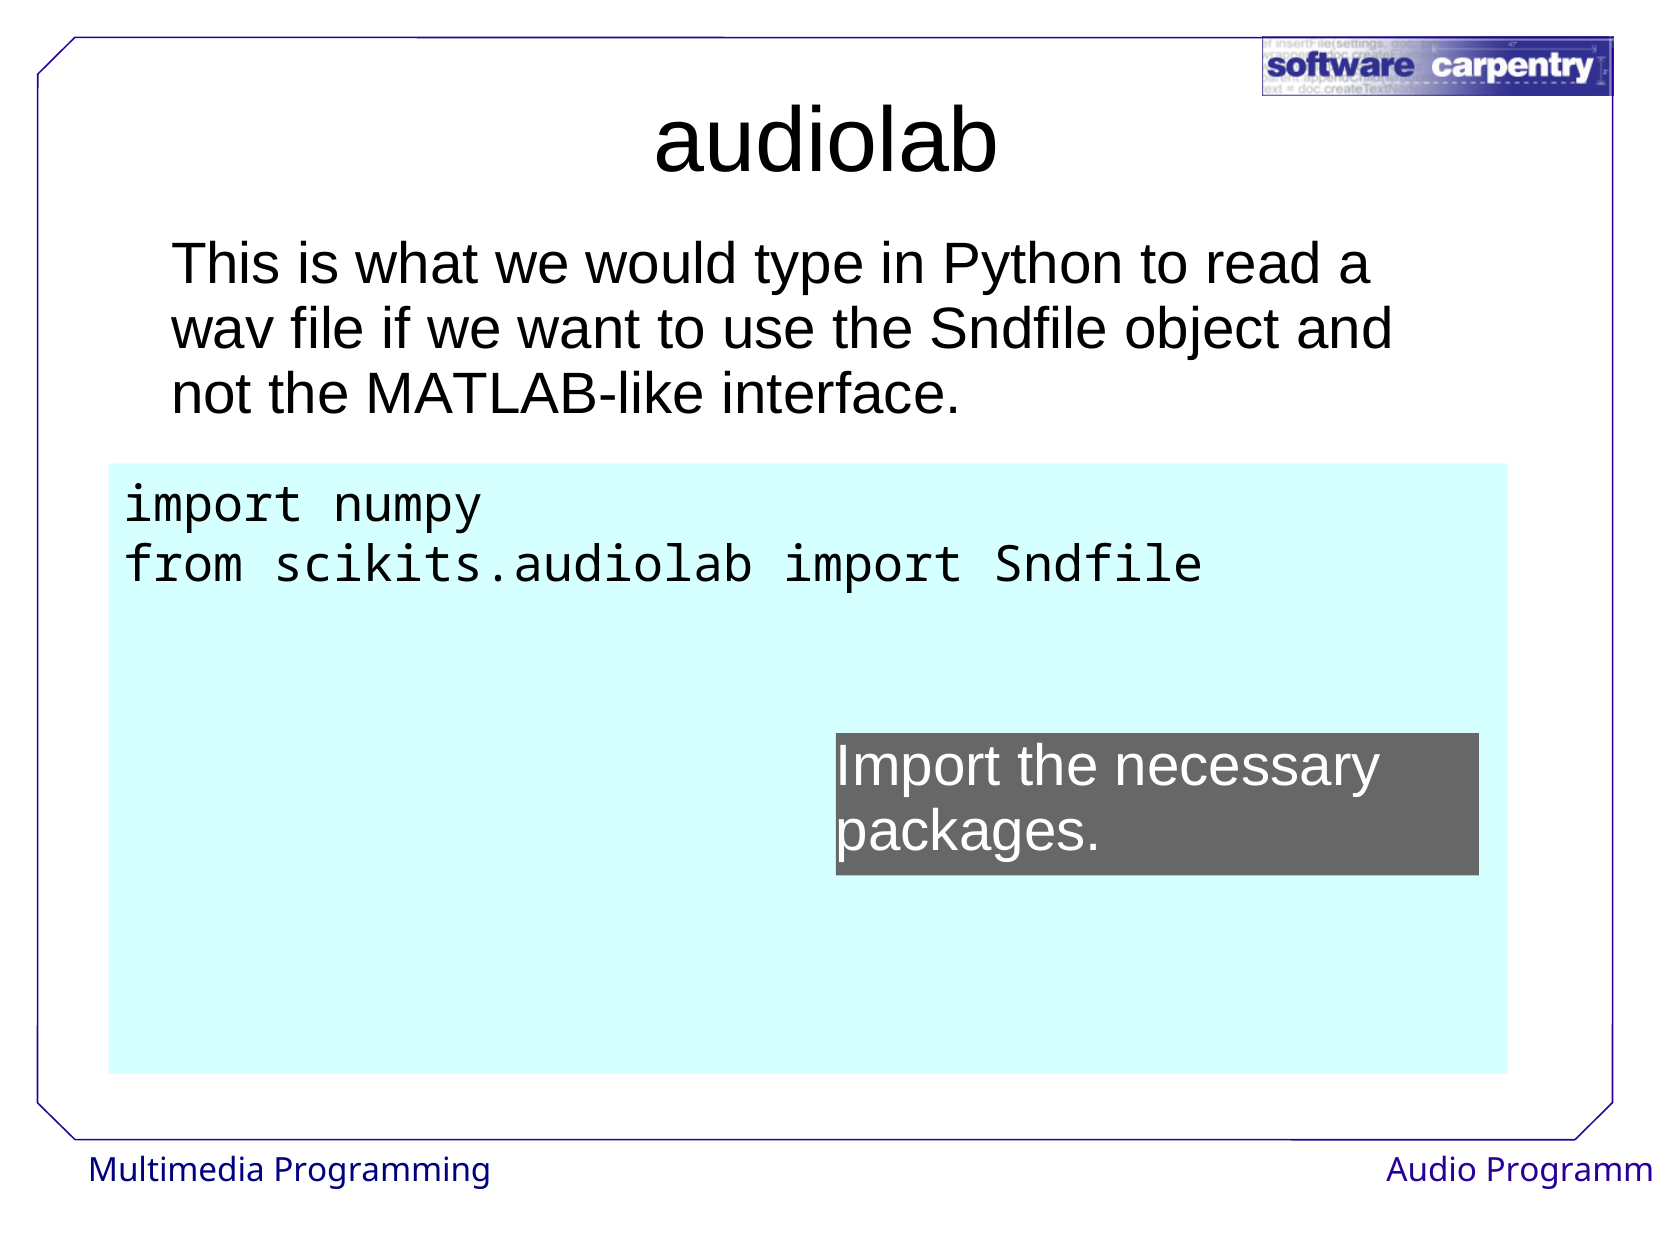

audiolab
This is what we would type in Python to read a wav file if we want to use the Sndfile object and not the MATLAB-like interface.
# import numpy
from scikits.audiolab import Sndfile
Import the necessary packages.